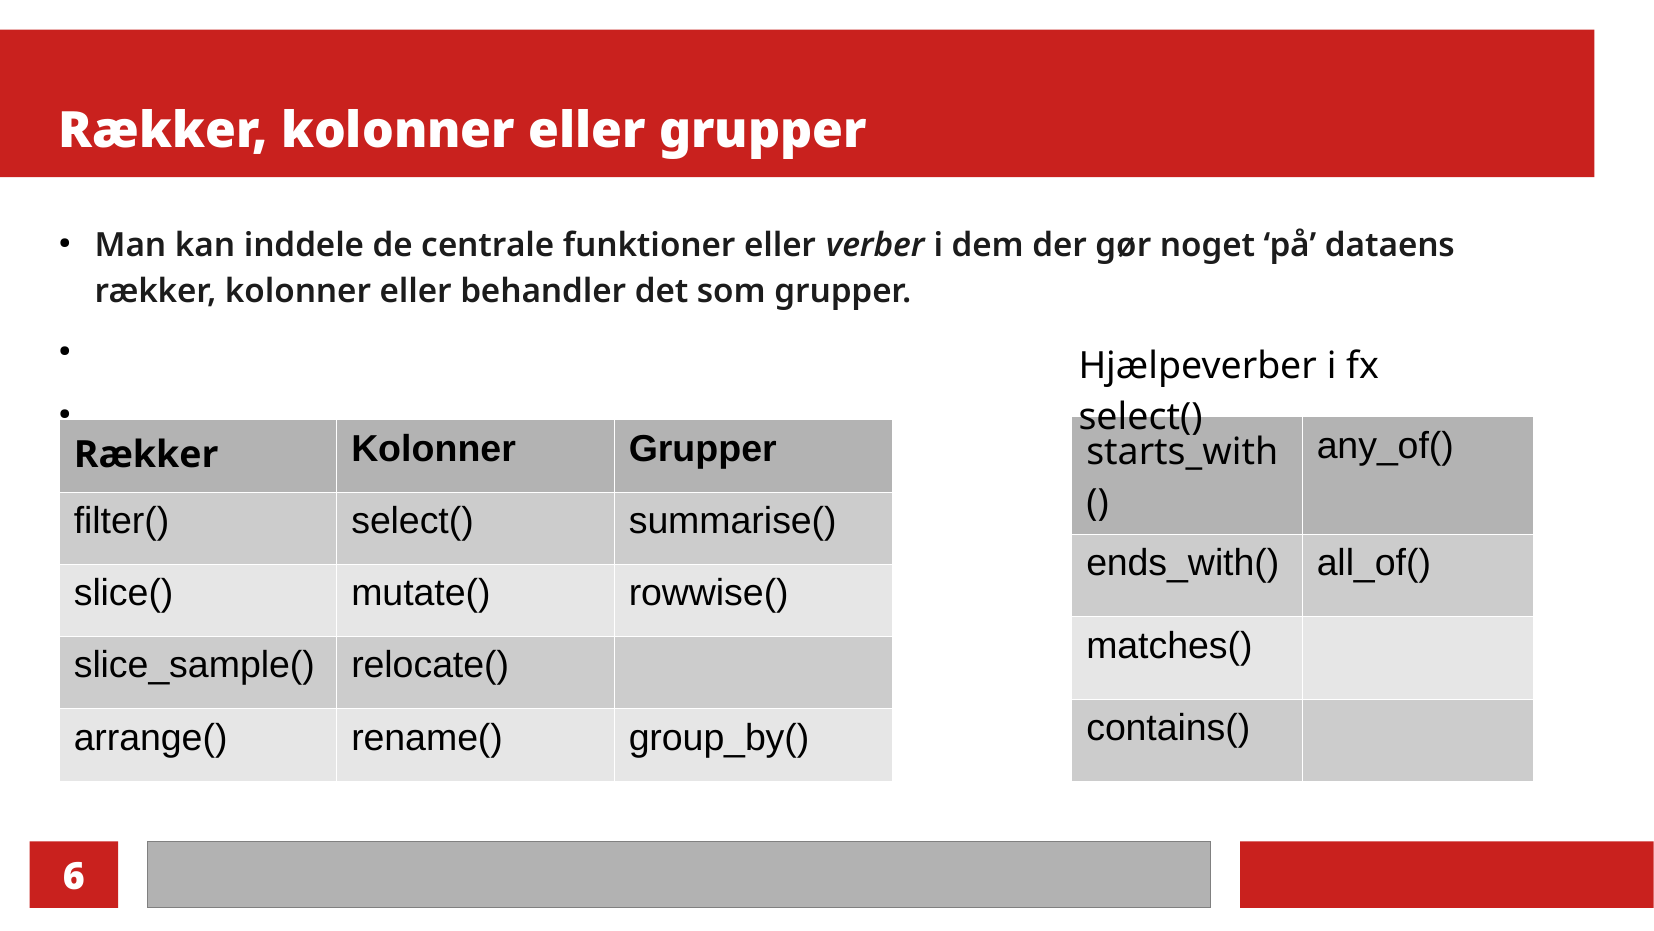

# Rækker, kolonner eller grupper
Man kan inddele de centrale funktioner eller verber i dem der gør noget ‘på’ dataens rækker, kolonner eller behandler det som grupper.
Hjælpeverber i fx select()
| starts\_with() | any\_of() |
| --- | --- |
| ends\_with() | all\_of() |
| matches() | |
| contains() | |
| Rækker | Kolonner | Grupper |
| --- | --- | --- |
| filter() | select() | summarise() |
| slice() | mutate() | rowwise() |
| slice\_sample() | relocate() | |
| arrange() | rename() | group\_by() |
6